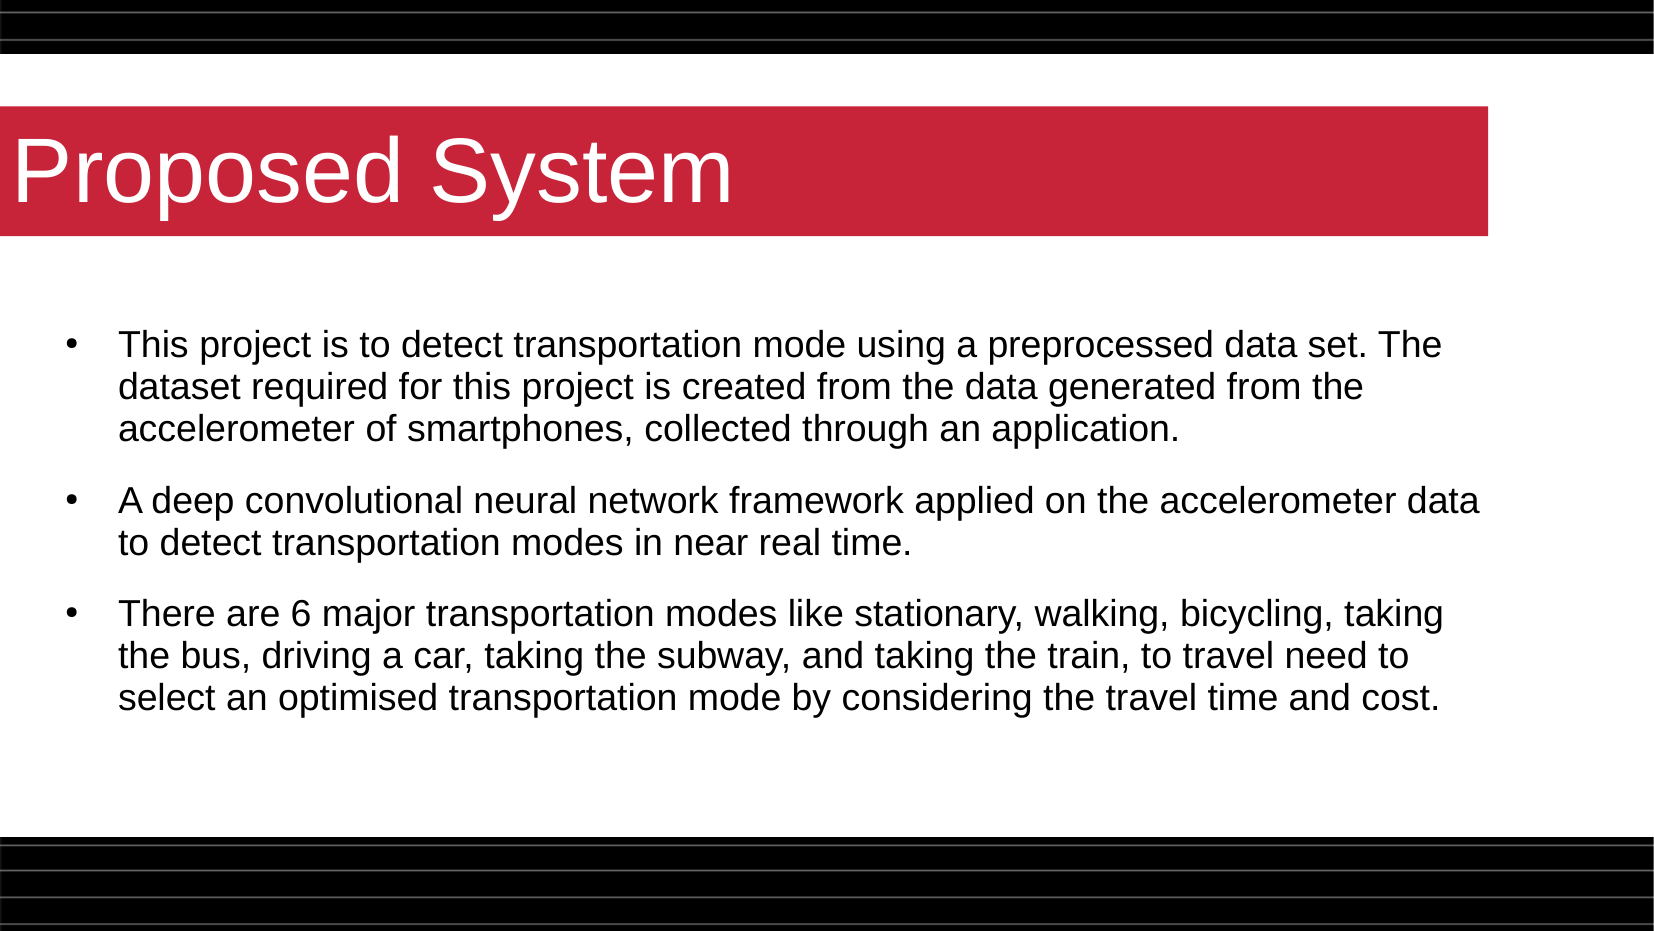

# Proposed System
This project is to detect transportation mode using a preprocessed data set. The dataset required for this project is created from the data generated from the accelerometer of smartphones, collected through an application.
A deep convolutional neural network framework applied on the accelerometer data to detect transportation modes in near real time.
There are 6 major transportation modes like stationary, walking, bicycling, taking the bus, driving a car, taking the subway, and taking the train, to travel need to select an optimised transportation mode by considering the travel time and cost.